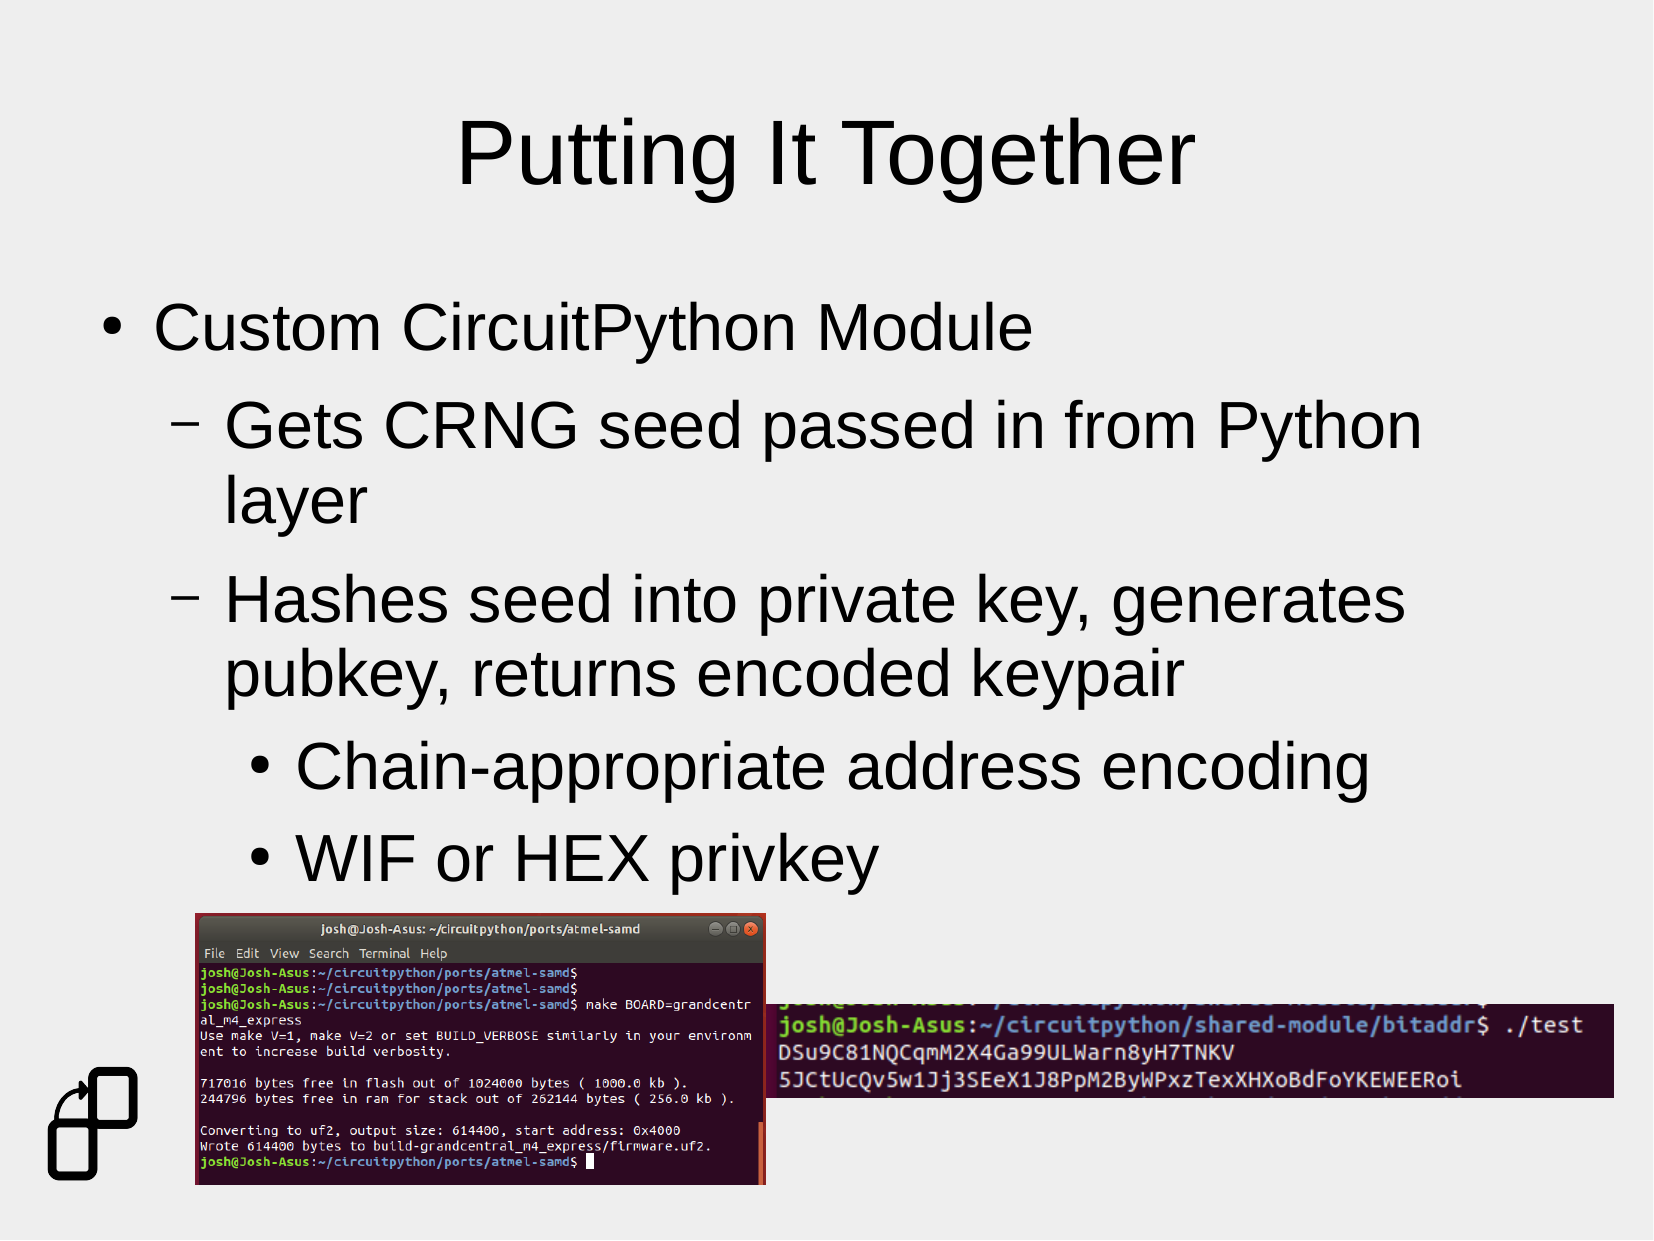

# Putting It Together
Custom CircuitPython Module
Gets CRNG seed passed in from Python layer
Hashes seed into private key, generates pubkey, returns encoded keypair
Chain-appropriate address encoding
WIF or HEX privkey